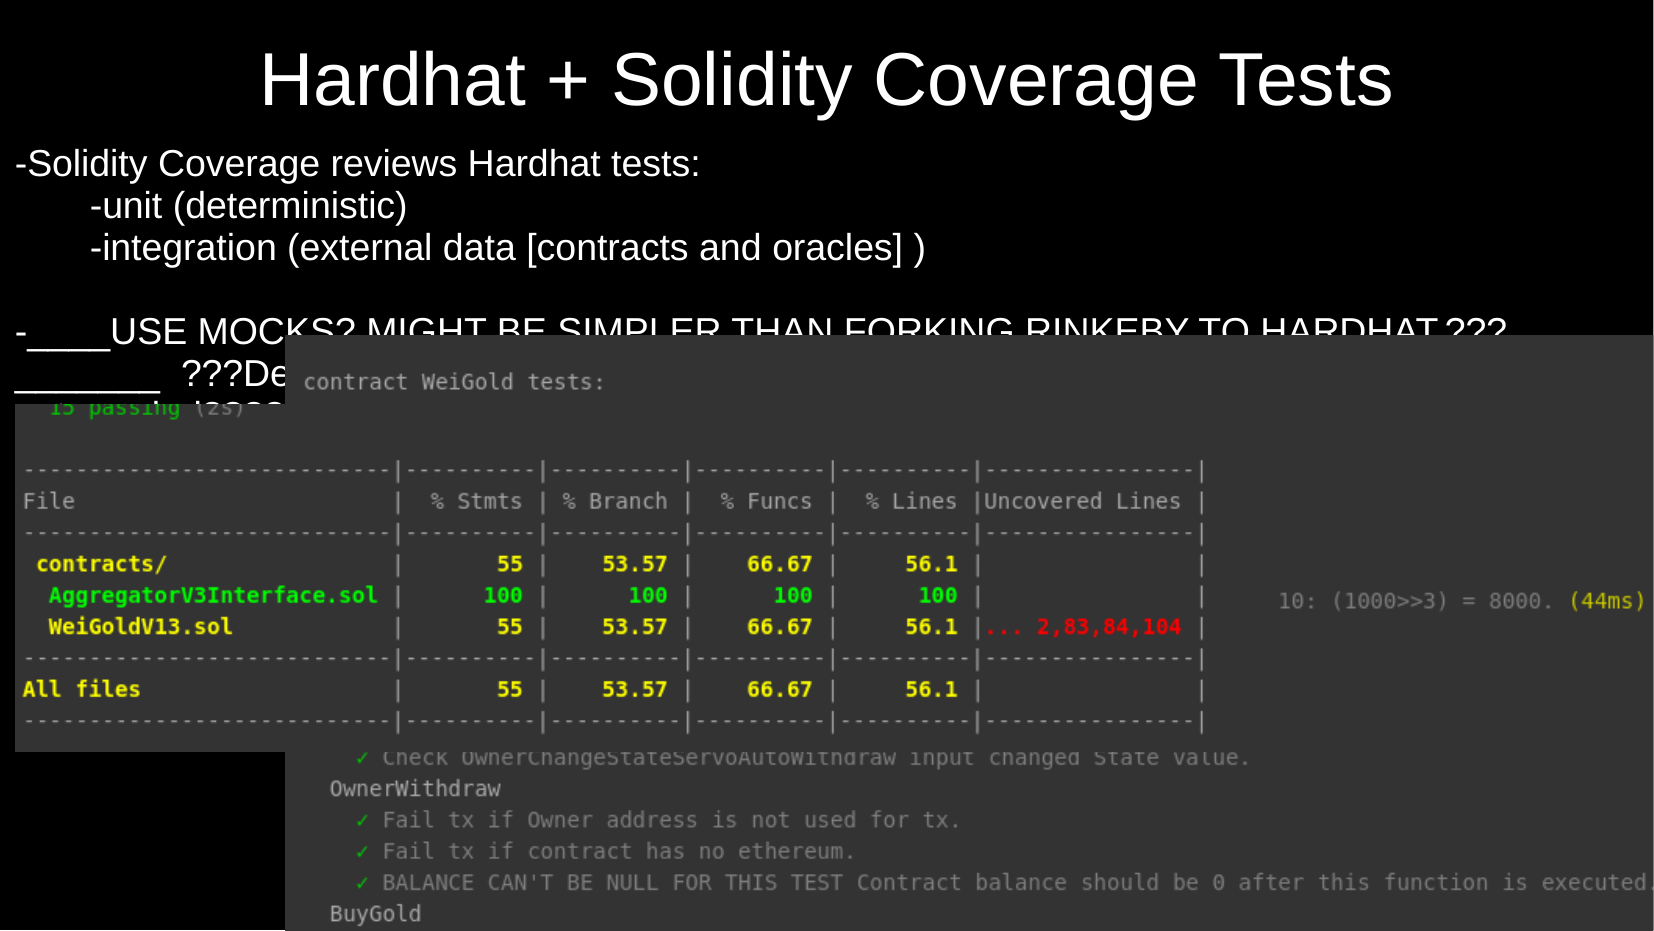

Hardhat + Solidity Coverage Tests
-Solidity Coverage reviews Hardhat tests:
 	-unit (deterministic)
	-integration (external data [contracts and oracles] )
-____USE MOCKS? MIGHT BE SIMPLER THAN FORKING RINKEBY TO HARDHAT.??? _______ ???Deployed to Rinkeby network with Chainlink pricefeeds. Therefore, mock contracts not needed?????????